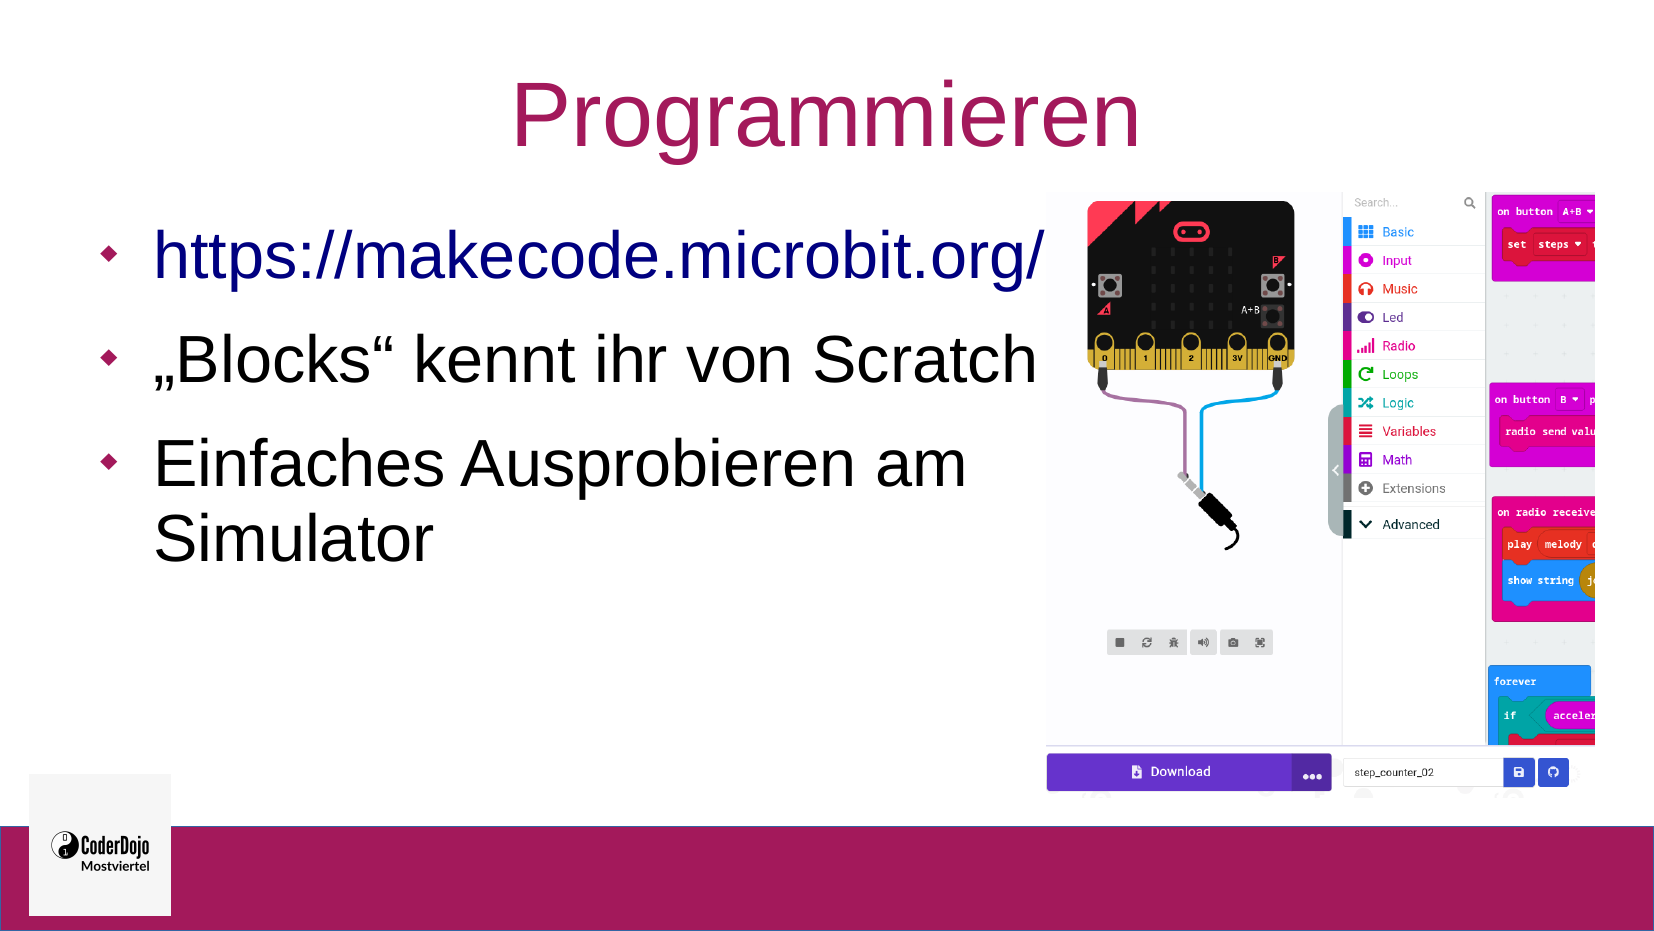

# Programmieren
https://makecode.microbit.org/
„Blocks“ kennt ihr von Scratch
Einfaches Ausprobieren am Simulator